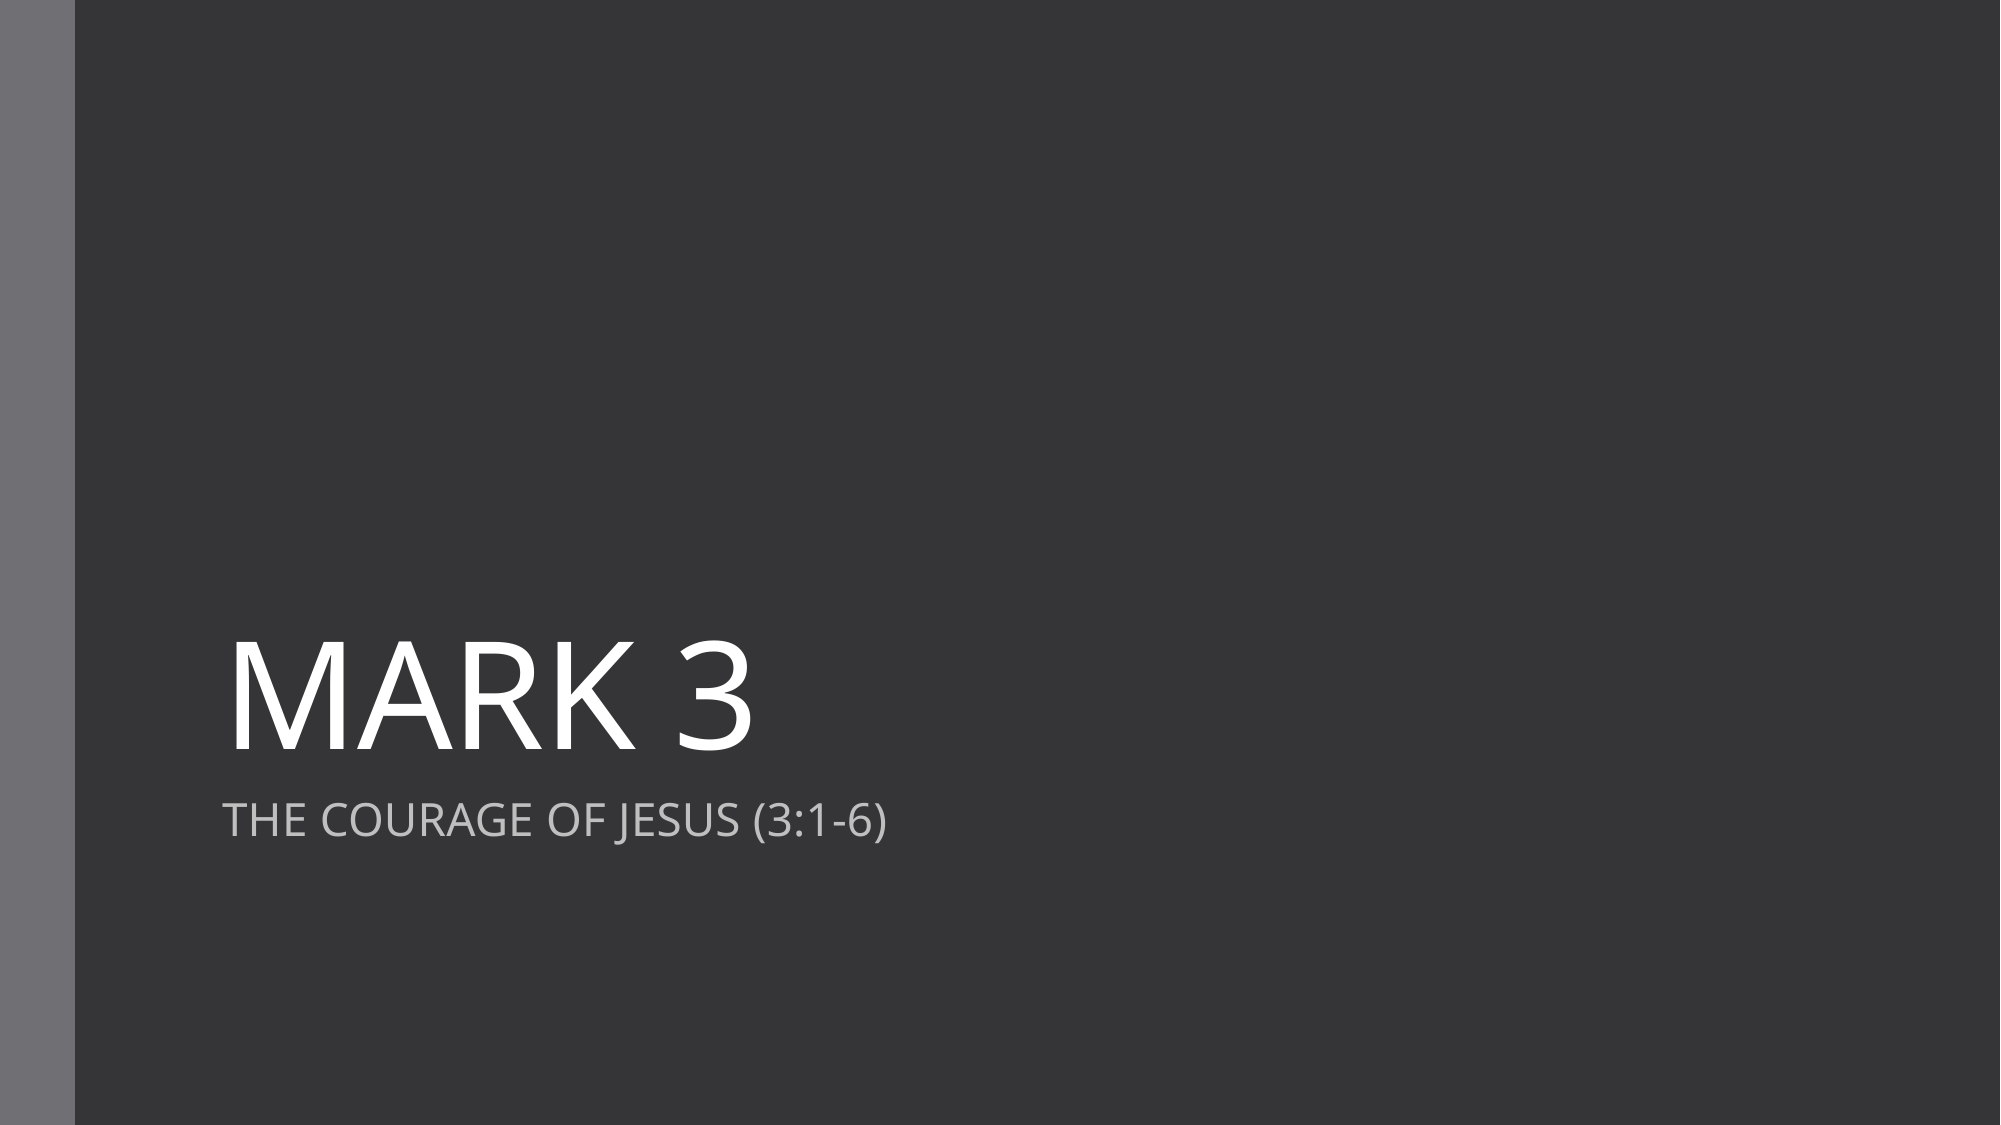

# MARK 3
THE COURAGE OF JESUS (3:1-6)